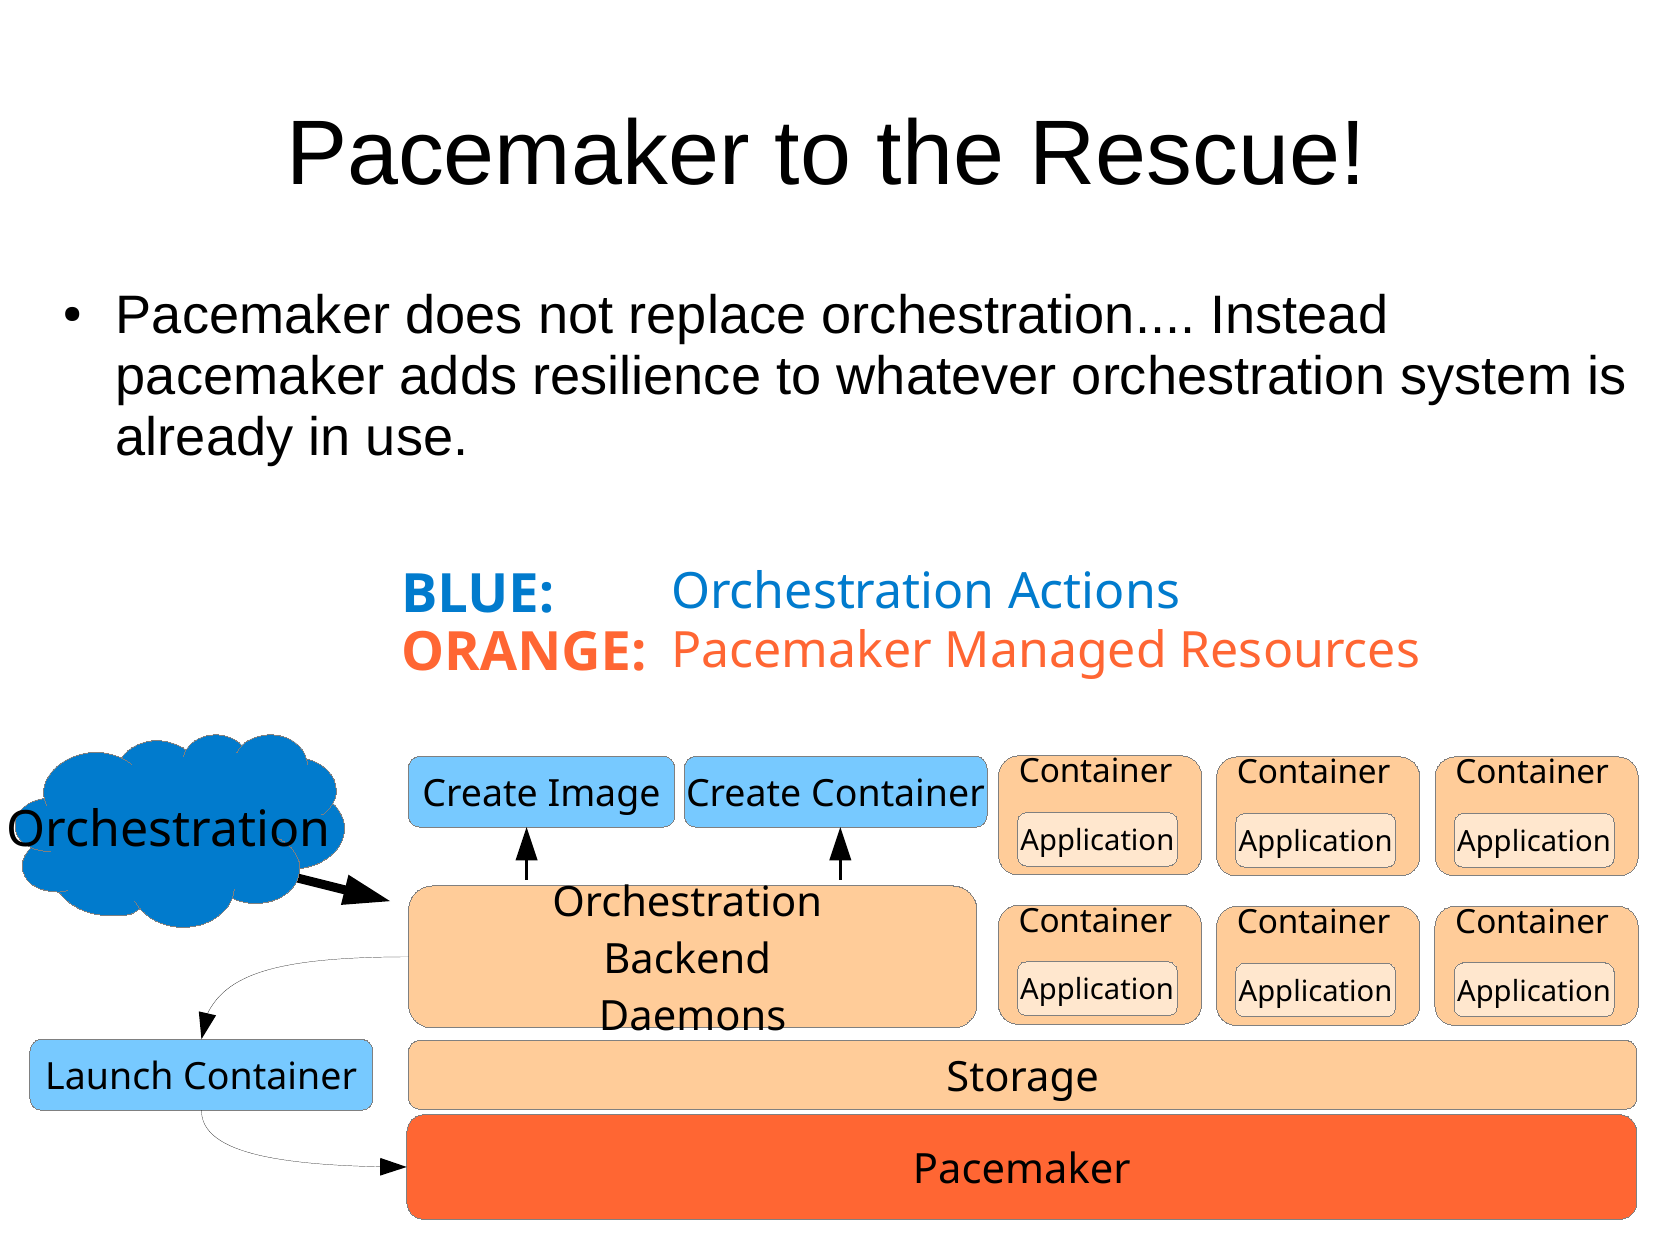

# Pacemaker to the Rescue!
Pacemaker does not replace orchestration.... Instead pacemaker adds resilience to whatever orchestration system is already in use.
BLUE:
Orchestration Actions
ORANGE:
Pacemaker Managed Resources
Orchestration
Container
Create Image
Create Container
Container
Container
Application
Application
Application
Orchestration
Backend
Daemons
Container
Container
Container
Application
Application
Application
Launch Container
Storage
Pacemaker